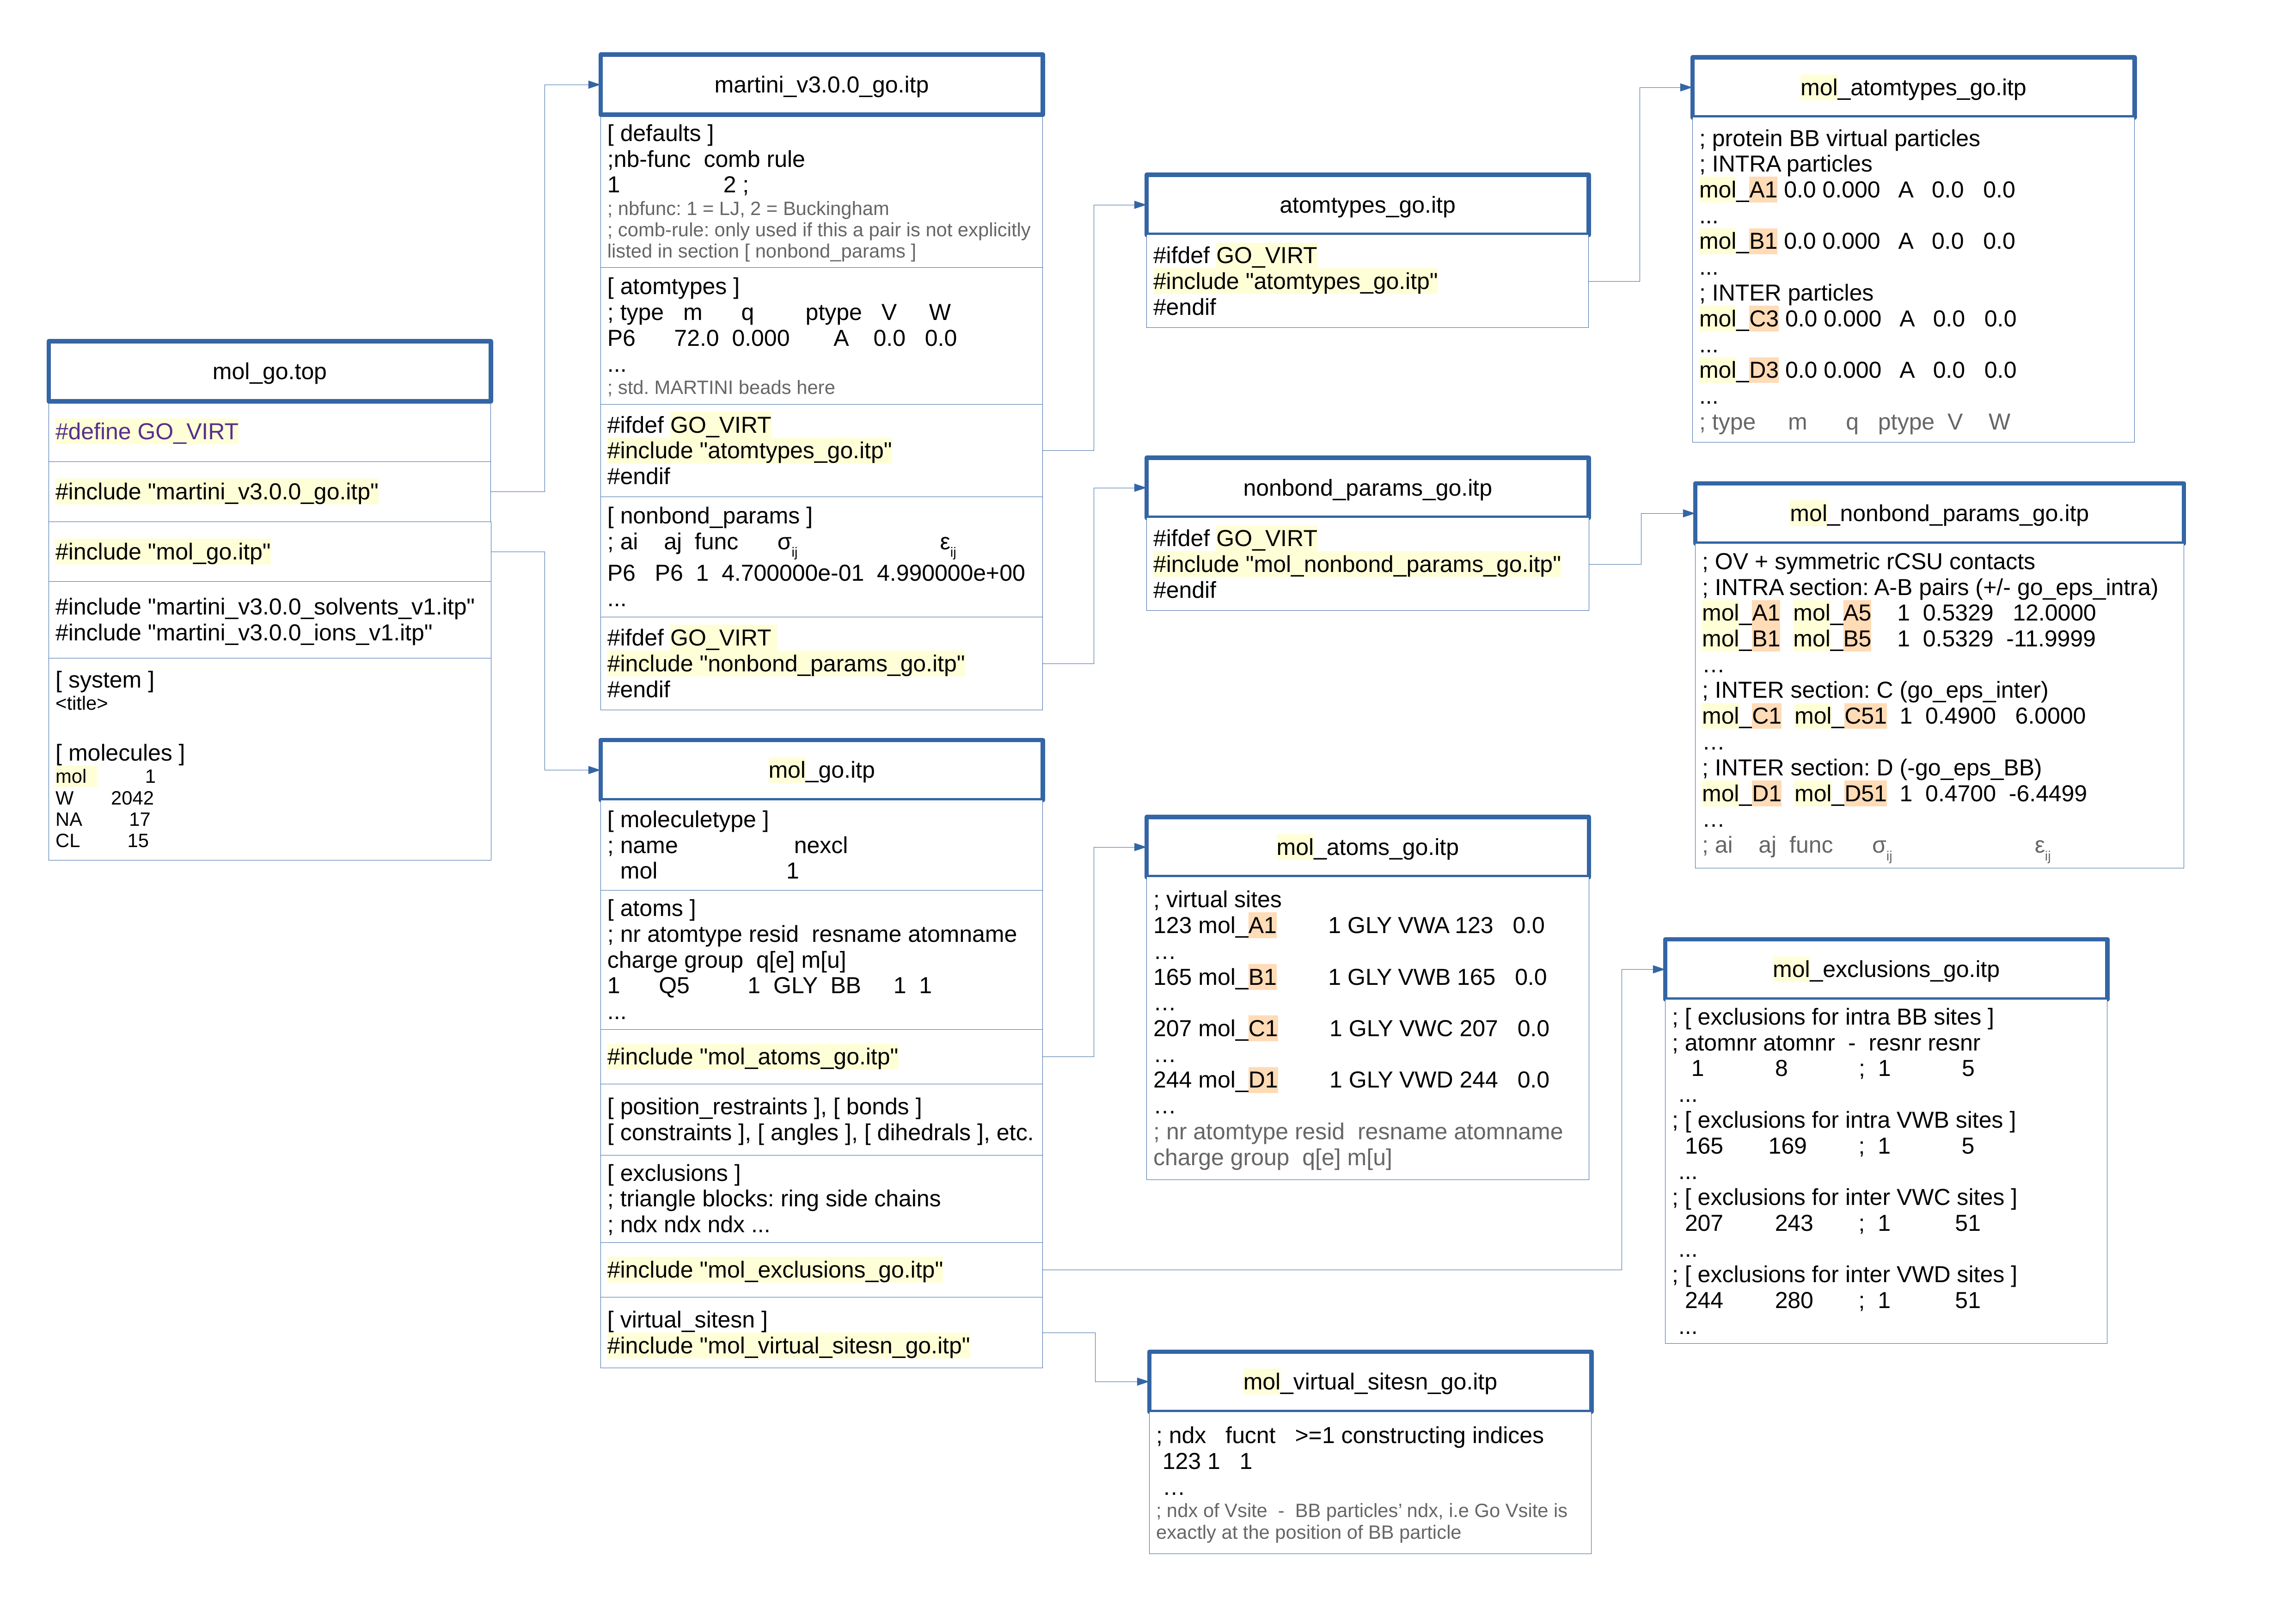

martini_v3.0.0_go.itp
mol_atomtypes_go.itp
[ defaults ]
;nb-func comb rule
1 2 ;
; nbfunc: 1 = LJ, 2 = Buckingham
; comb-rule: only used if this a pair is not explicitly listed in section [ nonbond_params ]
; protein BB virtual particles
; INTRA particles
mol_A1 0.0 0.000 A 0.0 0.0
...
mol_B1 0.0 0.000 A 0.0 0.0
...
; INTER particles
mol_C3 0.0 0.000 A 0.0 0.0
...
mol_D3 0.0 0.000 A 0.0 0.0
...
; type m q ptype V W
atomtypes_go.itp
#ifdef GO_VIRT
#include "atomtypes_go.itp"
#endif
[ atomtypes ]
; type m q ptype V W
P6 72.0 0.000 A 0.0 0.0
...
; std. MARTINI beads here
mol_go.top
#define GO_VIRT
#ifdef GO_VIRT
#include "atomtypes_go.itp"
#endif
nonbond_params_go.itp
#include "martini_v3.0.0_go.itp"
mol_nonbond_params_go.itp
[ nonbond_params ]
; ai aj func σij εij
P6 P6 1 4.700000e-01 4.990000e+00
...
#ifdef GO_VIRT
#include "mol_nonbond_params_go.itp"
#endif
#include "mol_go.itp"
; OV + symmetric rCSU contacts
; INTRA section: A-B pairs (+/- go_eps_intra)
mol_A1 mol_A5 1 0.5329 12.0000
mol_B1 mol_B5 1 0.5329 -11.9999
…
; INTER section: C (go_eps_inter)
mol_C1 mol_C51 1 0.4900 6.0000
…
; INTER section: D (-go_eps_BB)
mol_D1 mol_D51 1 0.4700 -6.4499
…
; ai aj func σij εij
#include "martini_v3.0.0_solvents_v1.itp"
#include "martini_v3.0.0_ions_v1.itp"
#ifdef GO_VIRT
#include "nonbond_params_go.itp"
#endif
[ system ]
<title>
[ molecules ]
mol 1
W 2042
NA 17
CL 15
mol_go.itp
[ moleculetype ]
; name nexcl
 mol 1
mol_atoms_go.itp
; virtual sites
123 mol_A1 1 GLY VWA 123 0.0
…
165 mol_B1 1 GLY VWB 165 0.0
…
207 mol_C1 1 GLY VWC 207 0.0
…
244 mol_D1 1 GLY VWD 244 0.0
…
; nr atomtype resid resname atomname charge group q[e] m[u]
[ atoms ]
; nr atomtype resid resname atomname charge group q[e] m[u]
1 Q5 1 GLY BB 1 1
...
mol_exclusions_go.itp
; [ exclusions for intra BB sites ]
; atomnr atomnr - resnr resnr
 1 8 ; 1 5
 ...
; [ exclusions for intra VWB sites ]
 165 169 ; 1 5
 ...
; [ exclusions for inter VWC sites ]
 207 243 ; 1 51
 ...
; [ exclusions for inter VWD sites ]
 244 280 ; 1 51
 ...
#include "mol_atoms_go.itp"
[ position_restraints ], [ bonds ]
[ constraints ], [ angles ], [ dihedrals ], etc.
[ exclusions ]
; triangle blocks: ring side chains
; ndx ndx ndx ...
#include "mol_exclusions_go.itp"
[ virtual_sitesn ]
#include "mol_virtual_sitesn_go.itp"
mol_virtual_sitesn_go.itp
; ndx fucnt >=1 constructing indices
 123 1 1
 …
; ndx of Vsite - BB particles’ ndx, i.e Go Vsite is exactly at the position of BB particle